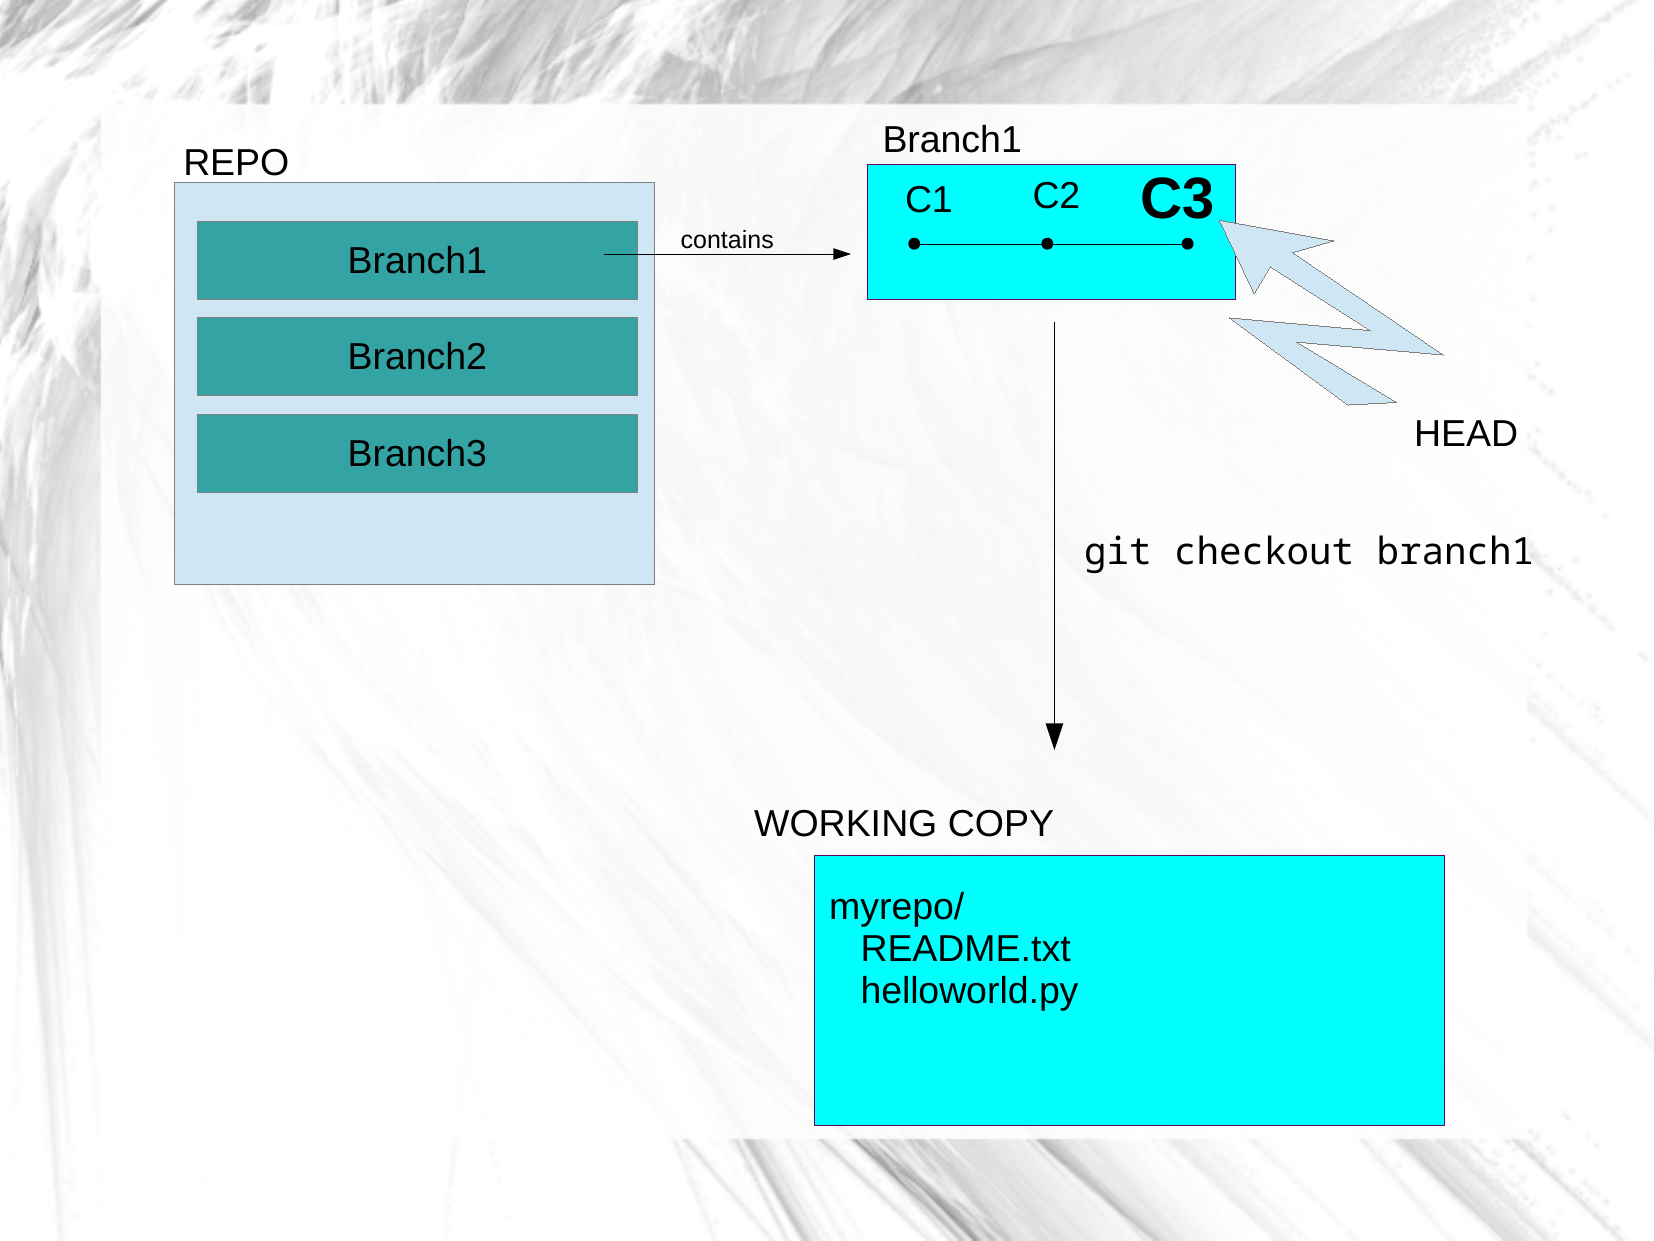

Branch1
REPO
C3
C2
C1
Branch1
contains
Branch2
HEAD
Branch3
git checkout branch1
WORKING COPY
myrepo/
 README.txt
 helloworld.py